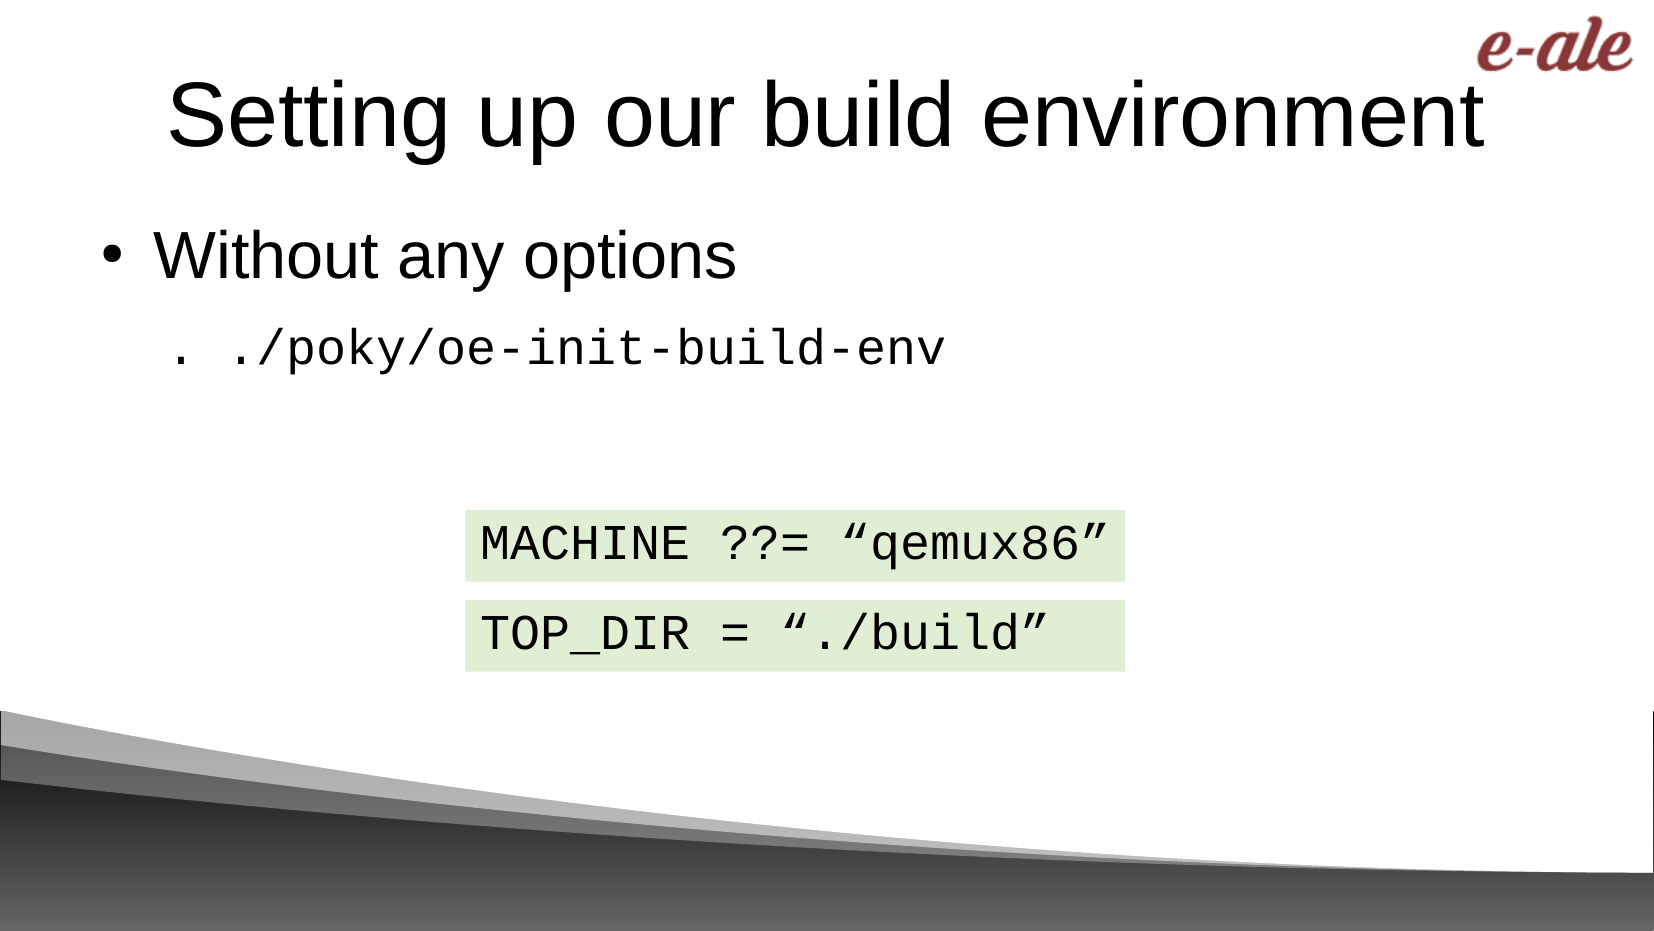

# Setting up our build environment
Without any options
. ./poky/oe-init-build-env
MACHINE ??= “qemux86”
TOP_DIR = “./build”